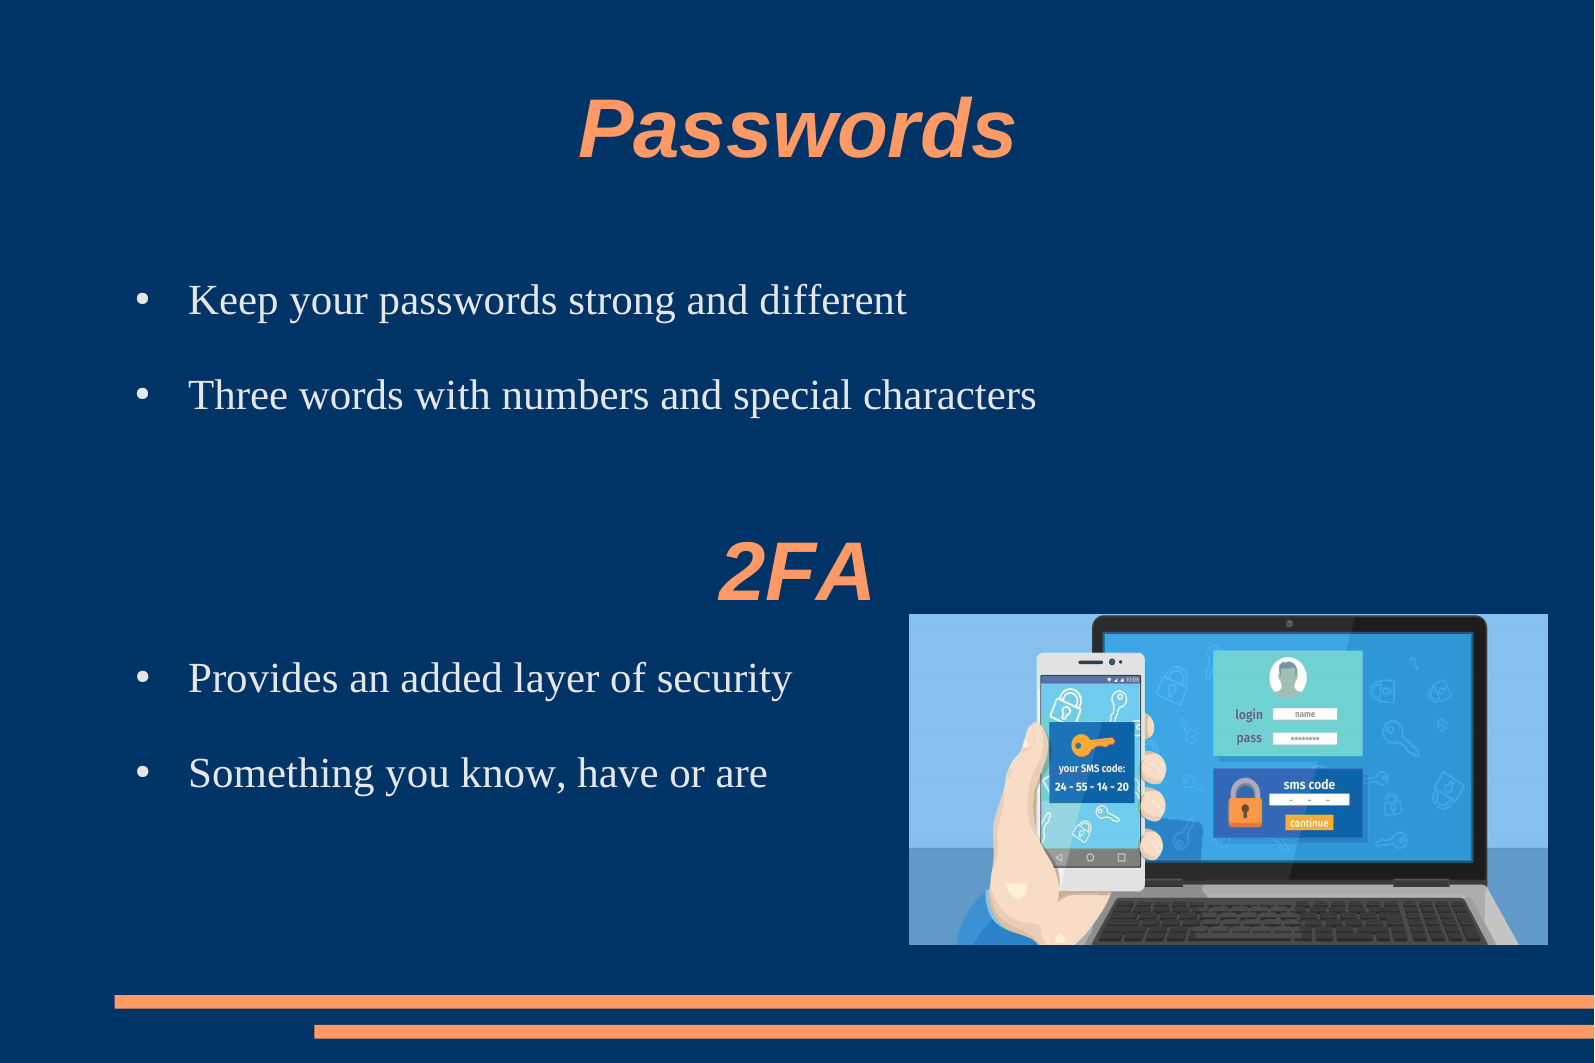

# Passwords
Keep your passwords strong and different
Three words with numbers and special characters
2FA
Provides an added layer of security
Something you know, have or are